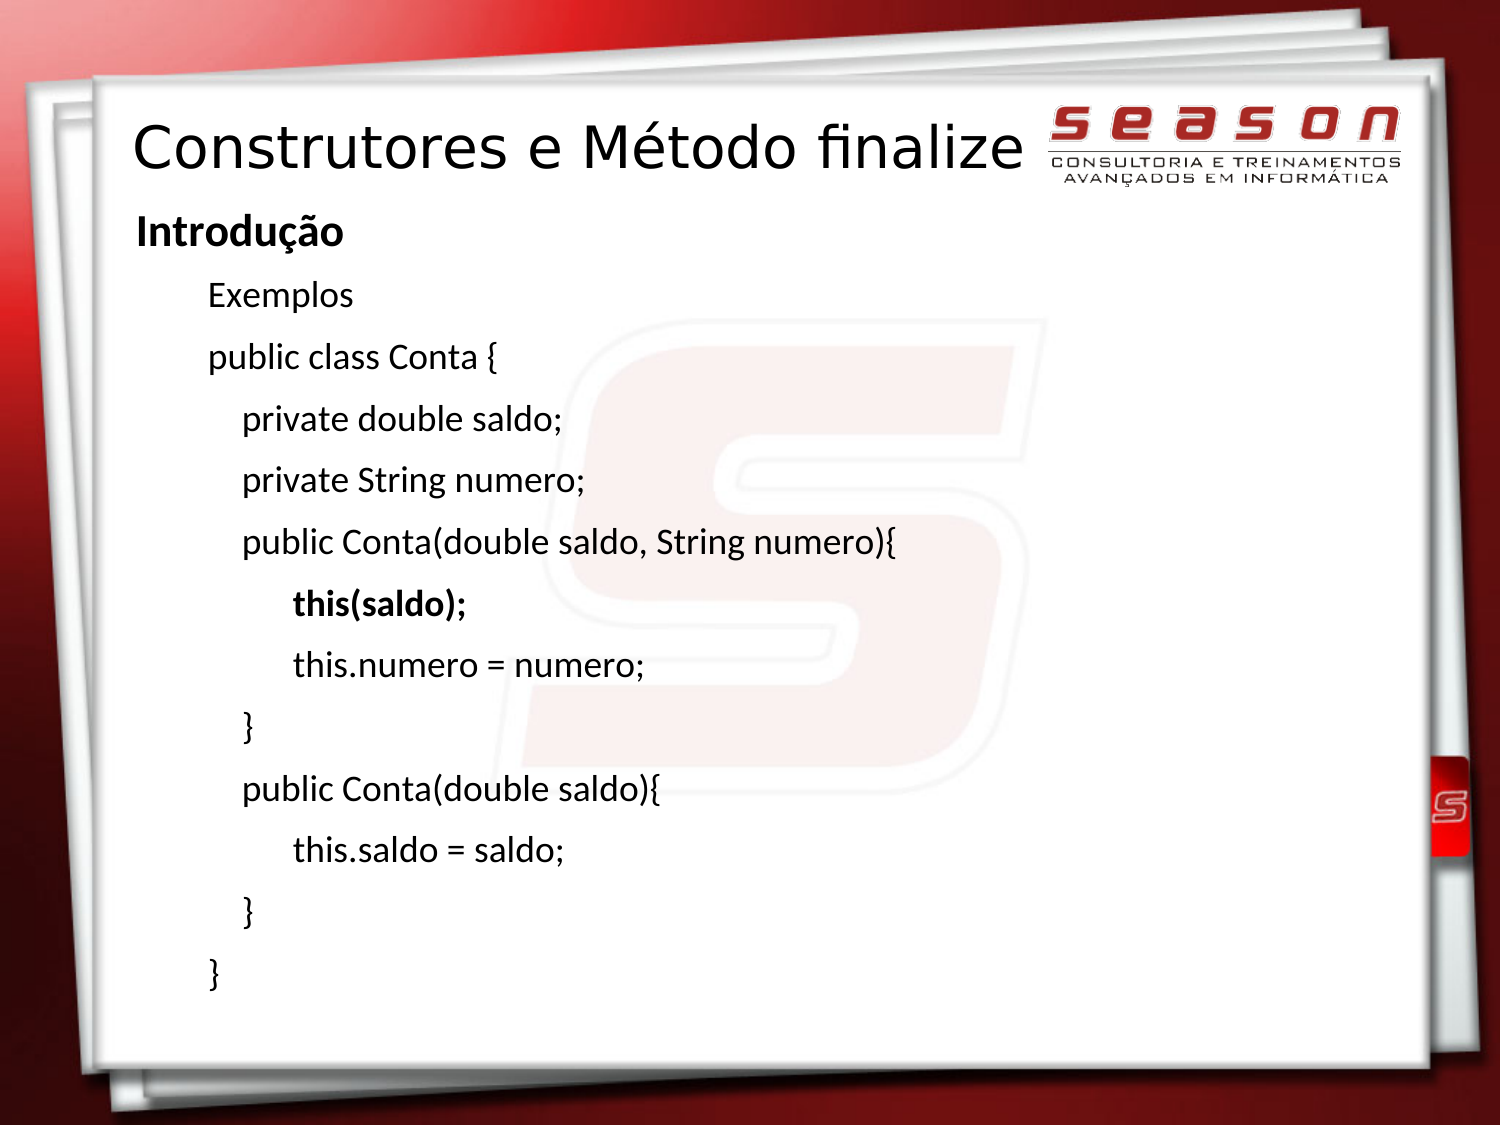

# Construtores e Método finalize
Introdução
Exemplos
public class Conta {
 private double saldo;
 private String numero;
 public Conta(double saldo, String numero){
 this(saldo);
 this.numero = numero;
 }
 public Conta(double saldo){
 this.saldo = saldo;
 }
}